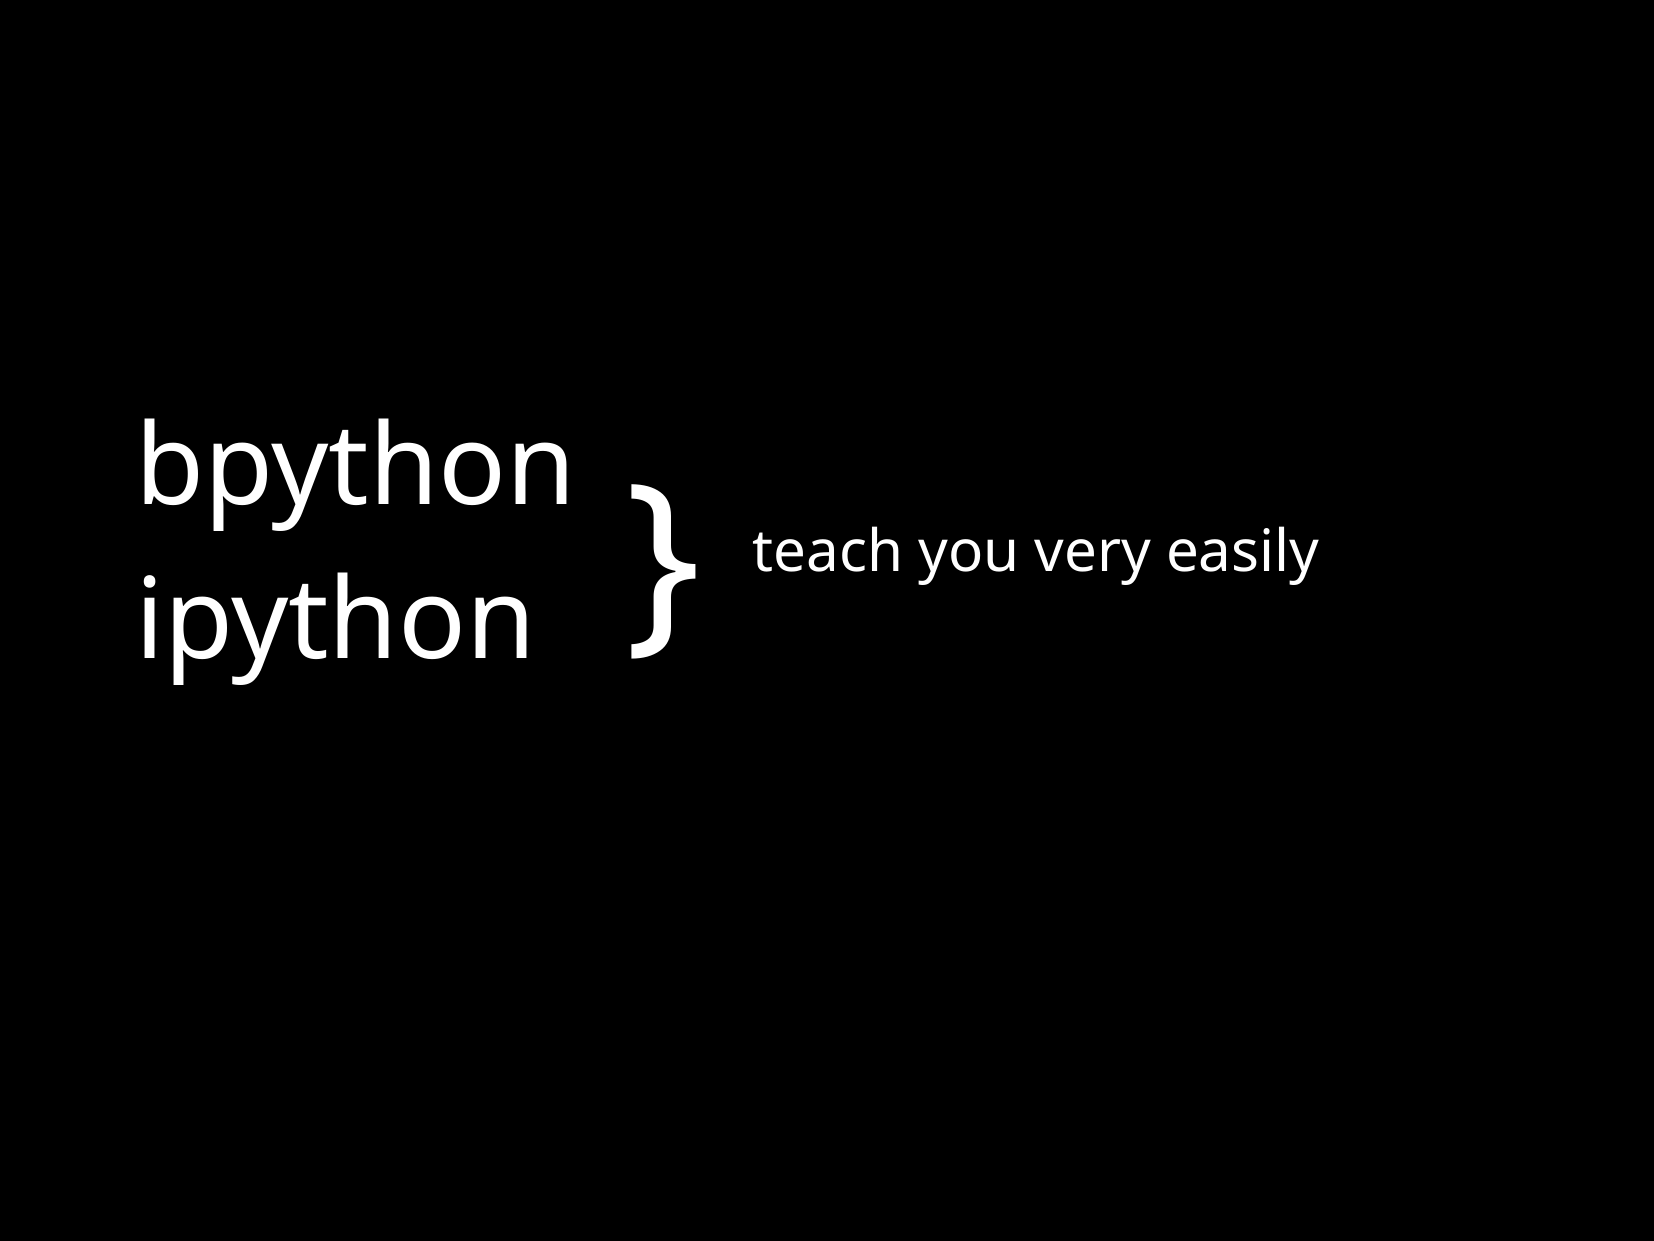

bpython
ipython
}
teach you very easily